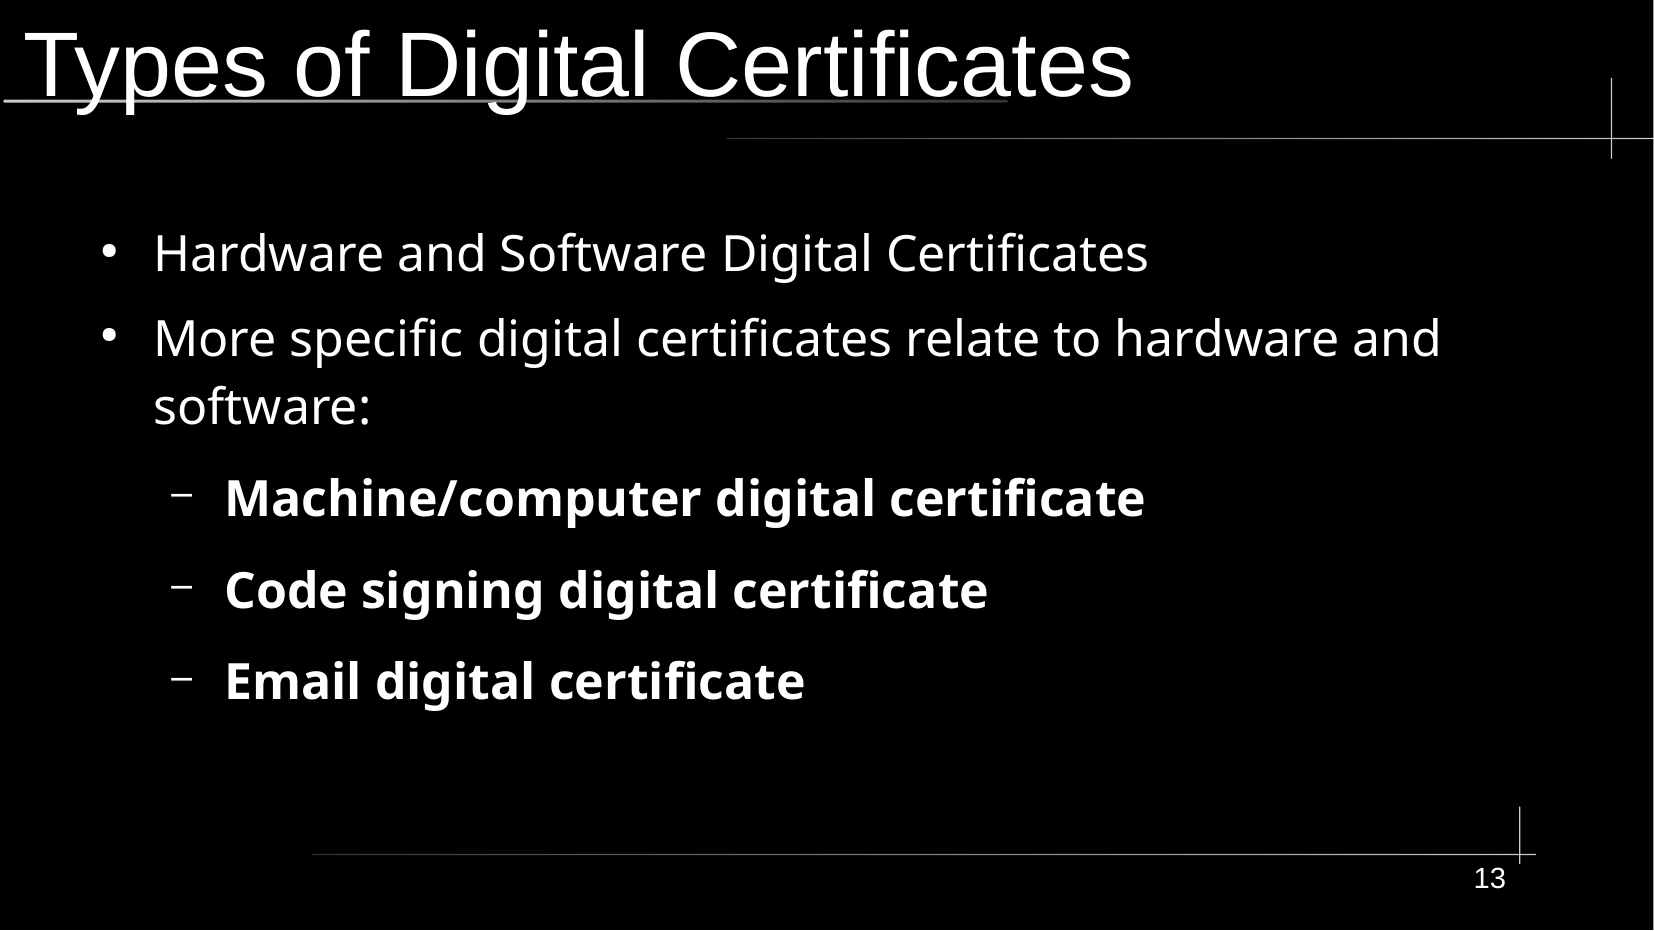

# Types of Digital Certificates
Hardware and Software Digital Certificates
More specific digital certificates relate to hardware and software:
Machine/computer digital certificate
Code signing digital certificate
Email digital certificate
13